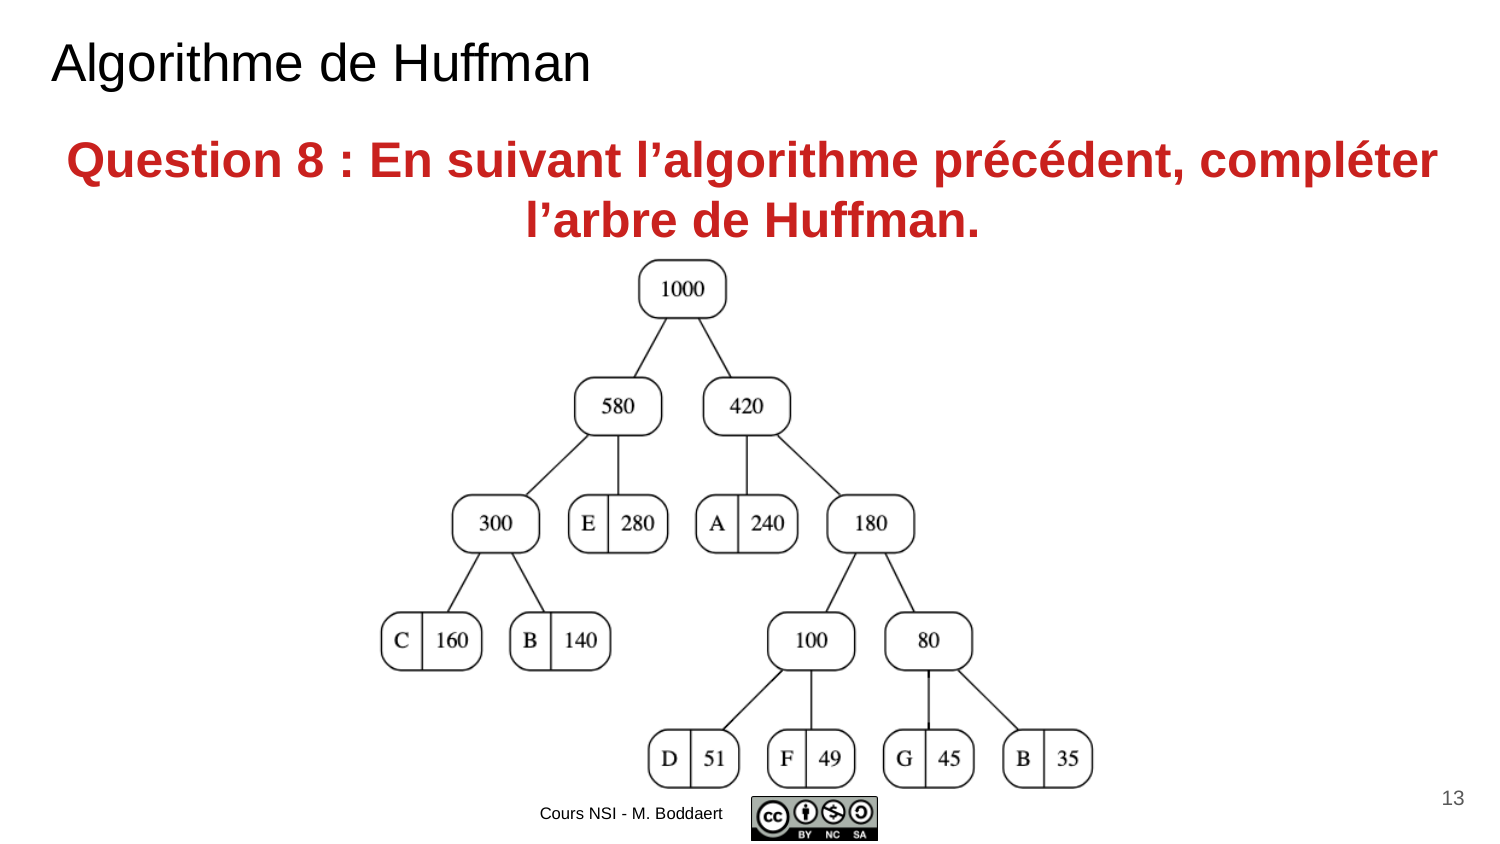

# Algorithme de Huffman
Question 8 : En suivant l’algorithme précédent, compléter l’arbre de Huffman.